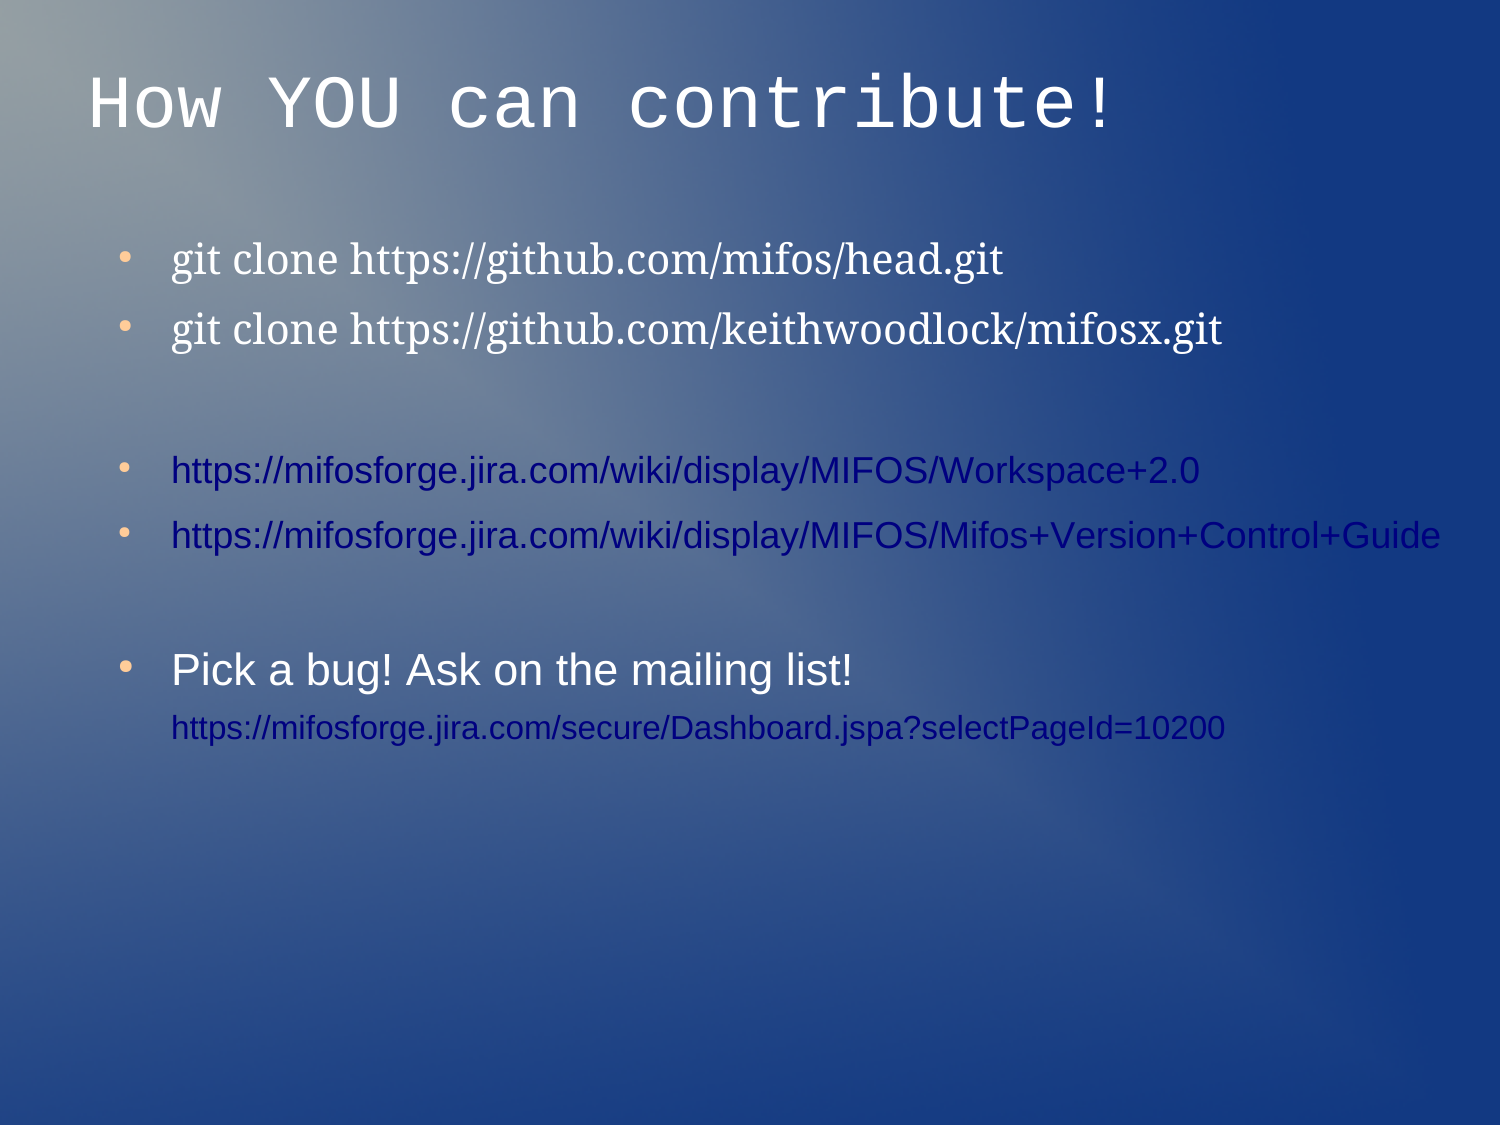

# How YOU can contribute!
git clone https://github.com/mifos/head.git
git clone https://github.com/keithwoodlock/mifosx.git
https://mifosforge.jira.com/wiki/display/MIFOS/Workspace+2.0
https://mifosforge.jira.com/wiki/display/MIFOS/Mifos+Version+Control+Guide
Pick a bug! Ask on the mailing list!https://mifosforge.jira.com/secure/Dashboard.jspa?selectPageId=10200